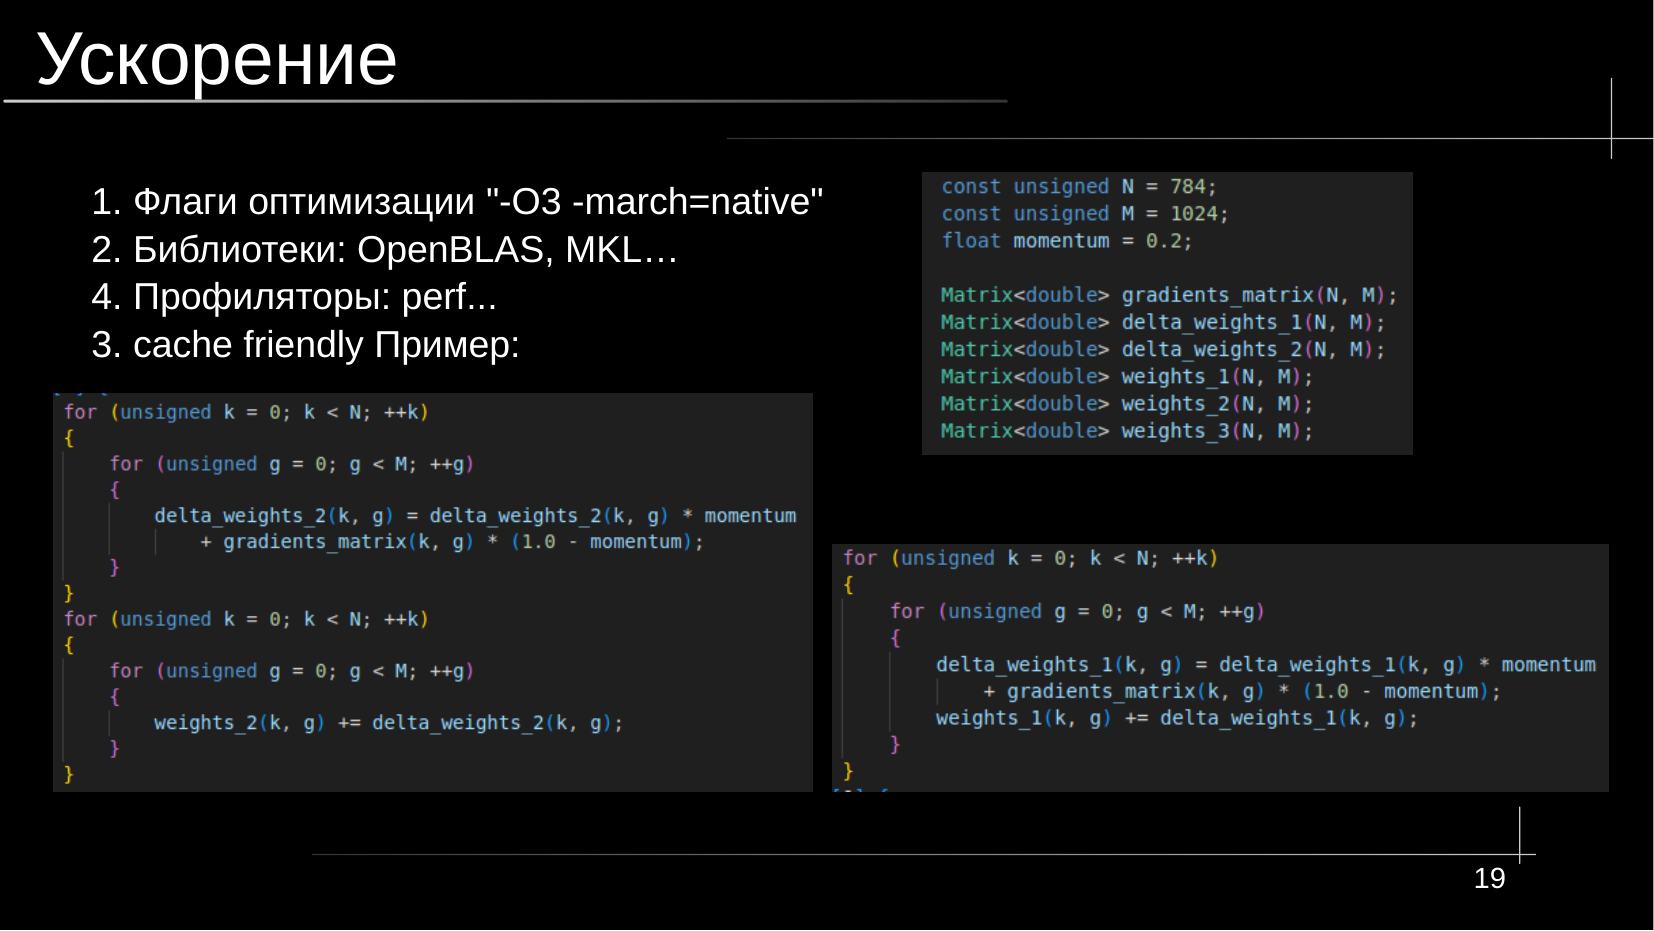

# Ускорение
1. Флаги оптимизации "-O3 -march=native"
2. Библиотеки: OpenBLAS, MKL…
4. Профиляторы: perf...
3. cache friendly Пример:
19